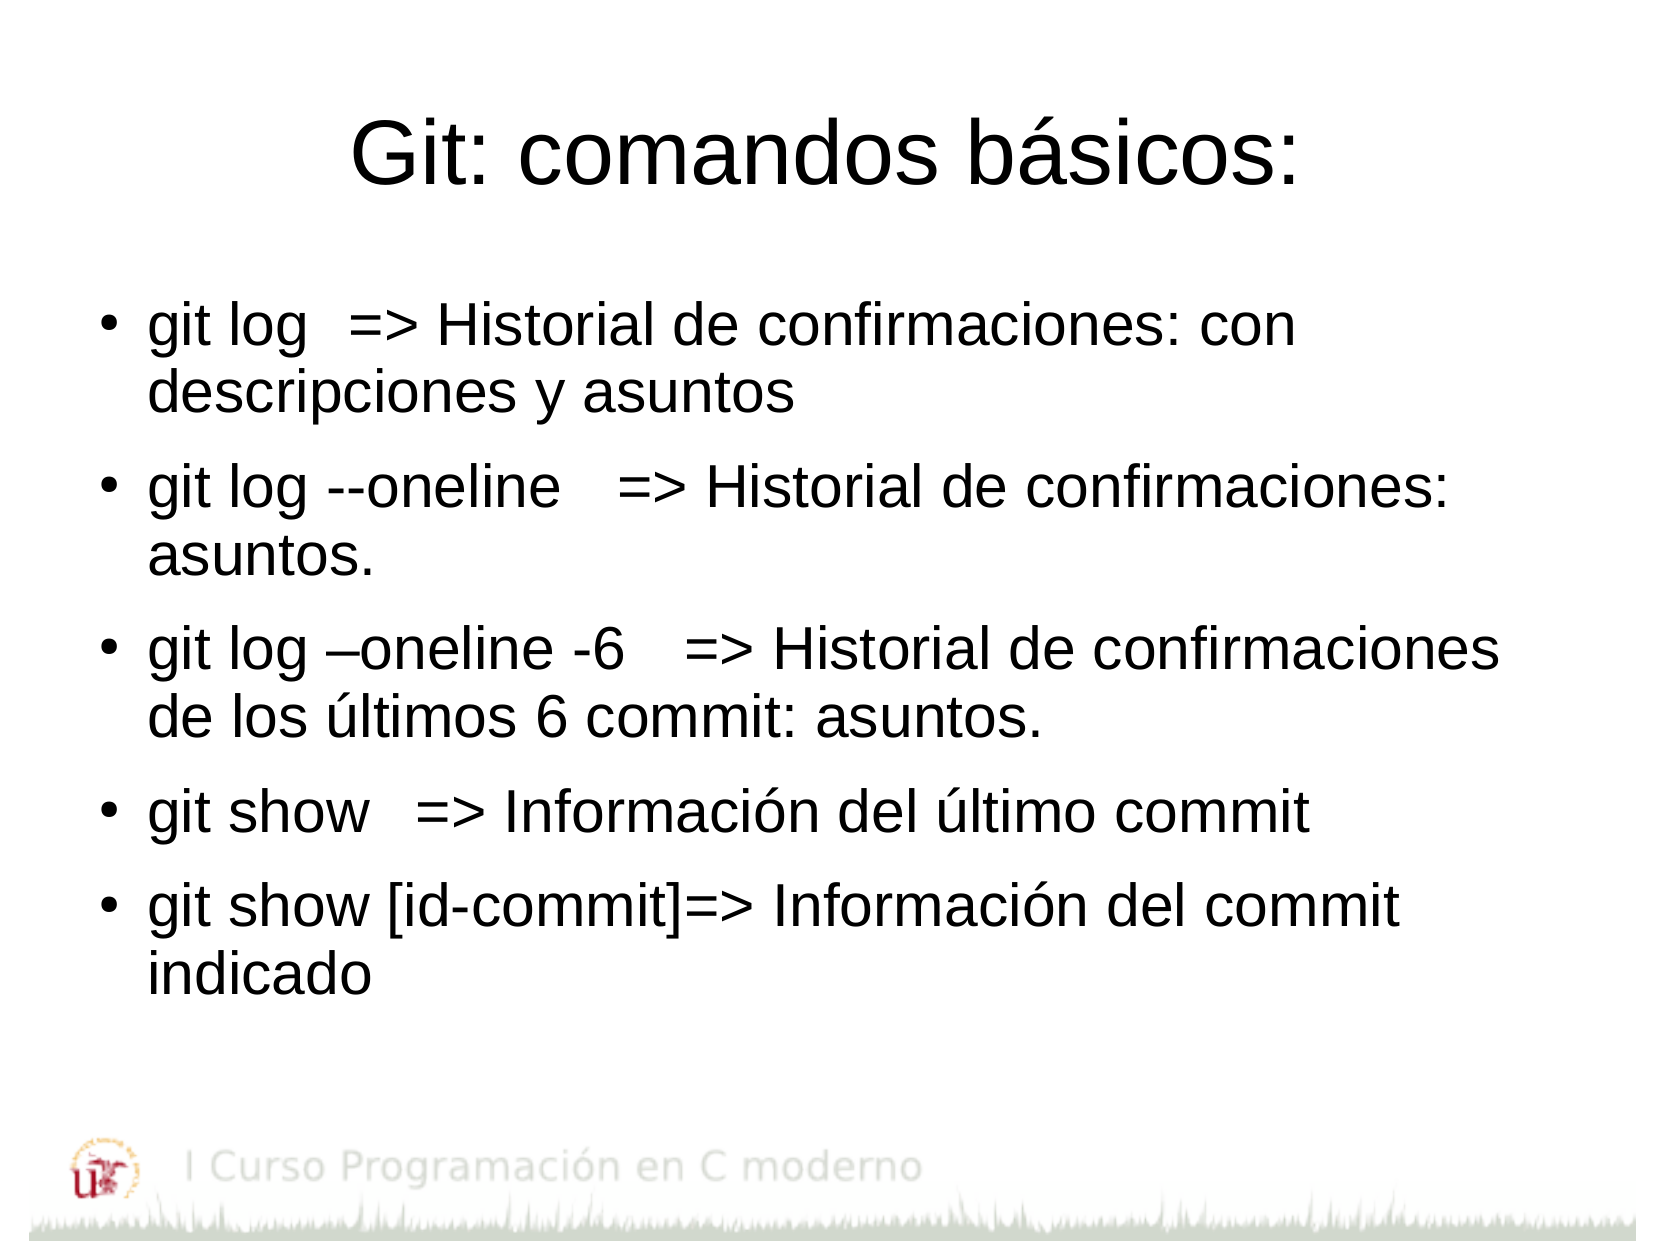

# Git: comandos básicos:
git log		=> Historial de confirmaciones: con descripciones y asuntos
git log --oneline	=> Historial de confirmaciones: asuntos.
git log –oneline -6	=> Historial de confirmaciones de los últimos 6 commit: asuntos.
git show	=> Información del último commit
git show [id-commit]	=> Información del commit indicado